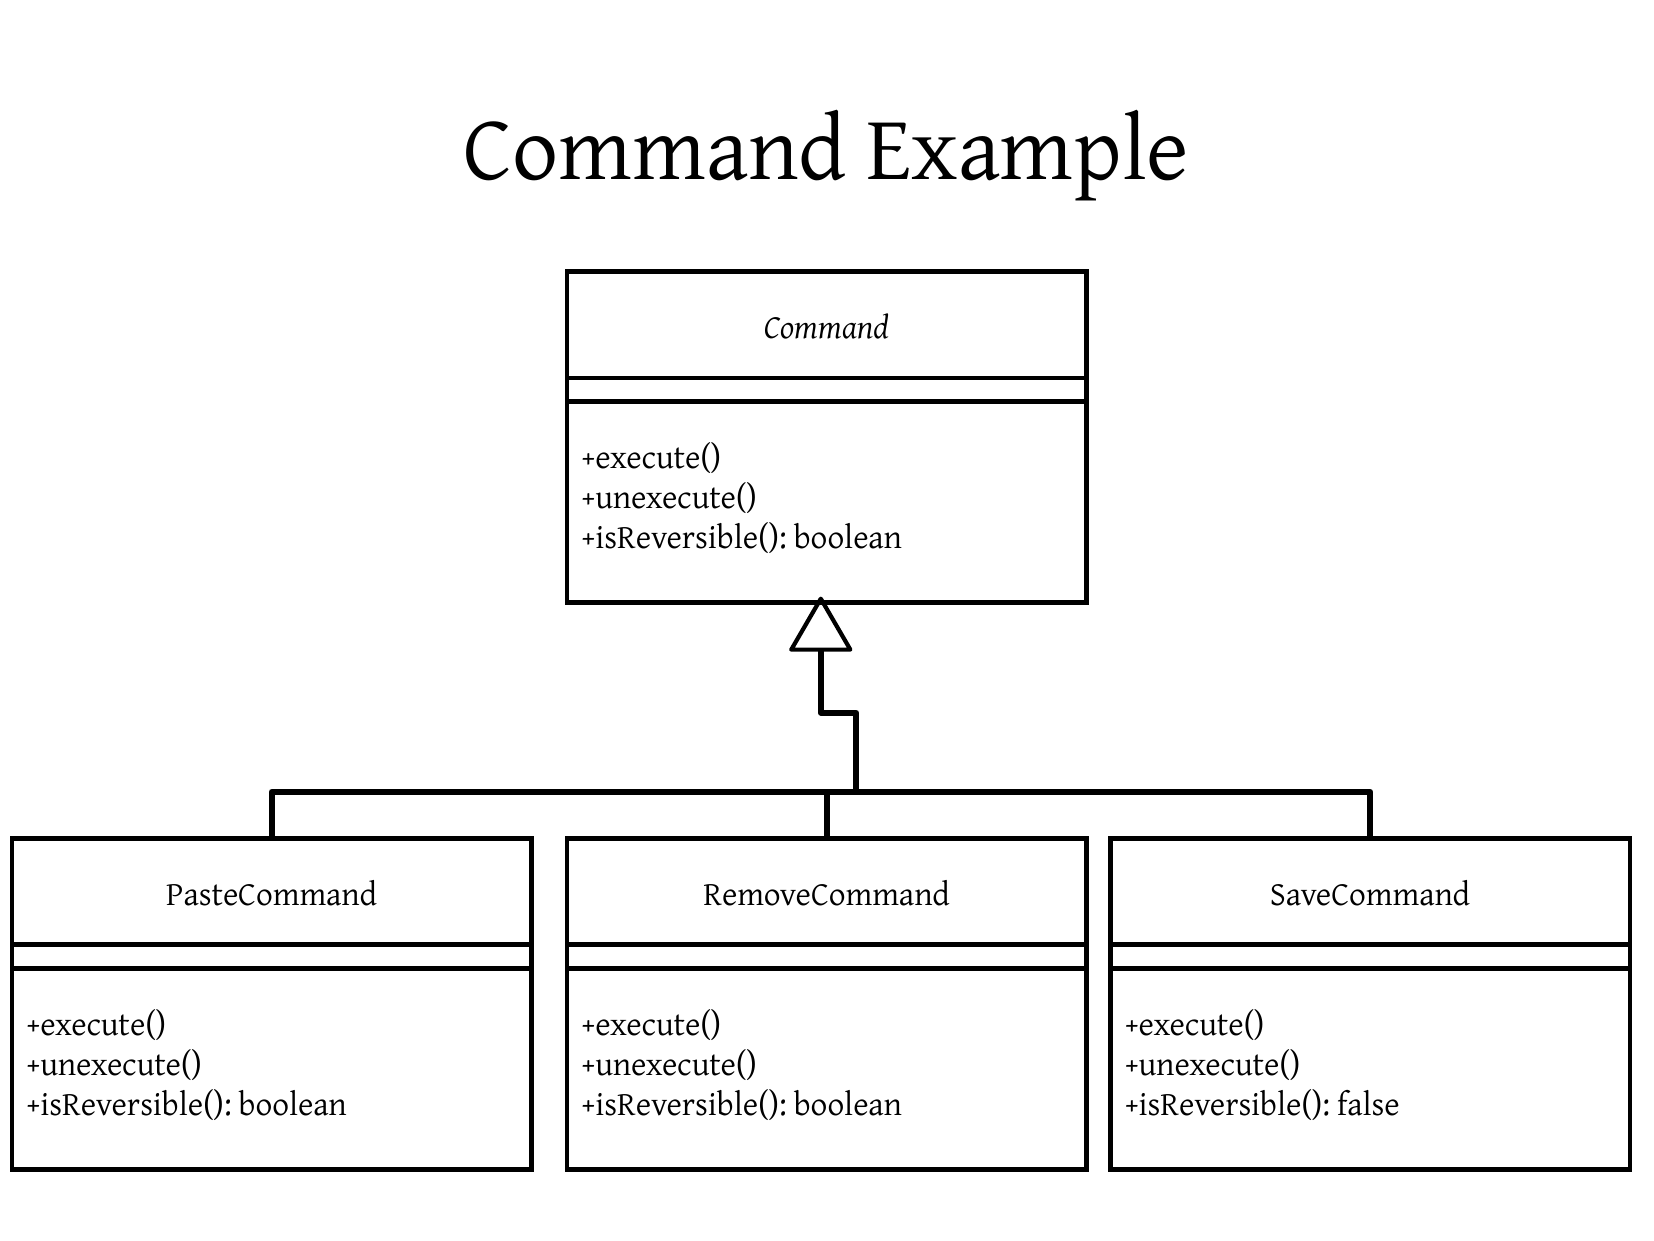

# Command Example
Command
+execute()
+unexecute()
+isReversible(): boolean
PasteCommand
+execute()
+unexecute()
+isReversible(): boolean
RemoveCommand
+execute()
+unexecute()
+isReversible(): boolean
SaveCommand
+execute()
+unexecute()
+isReversible(): false